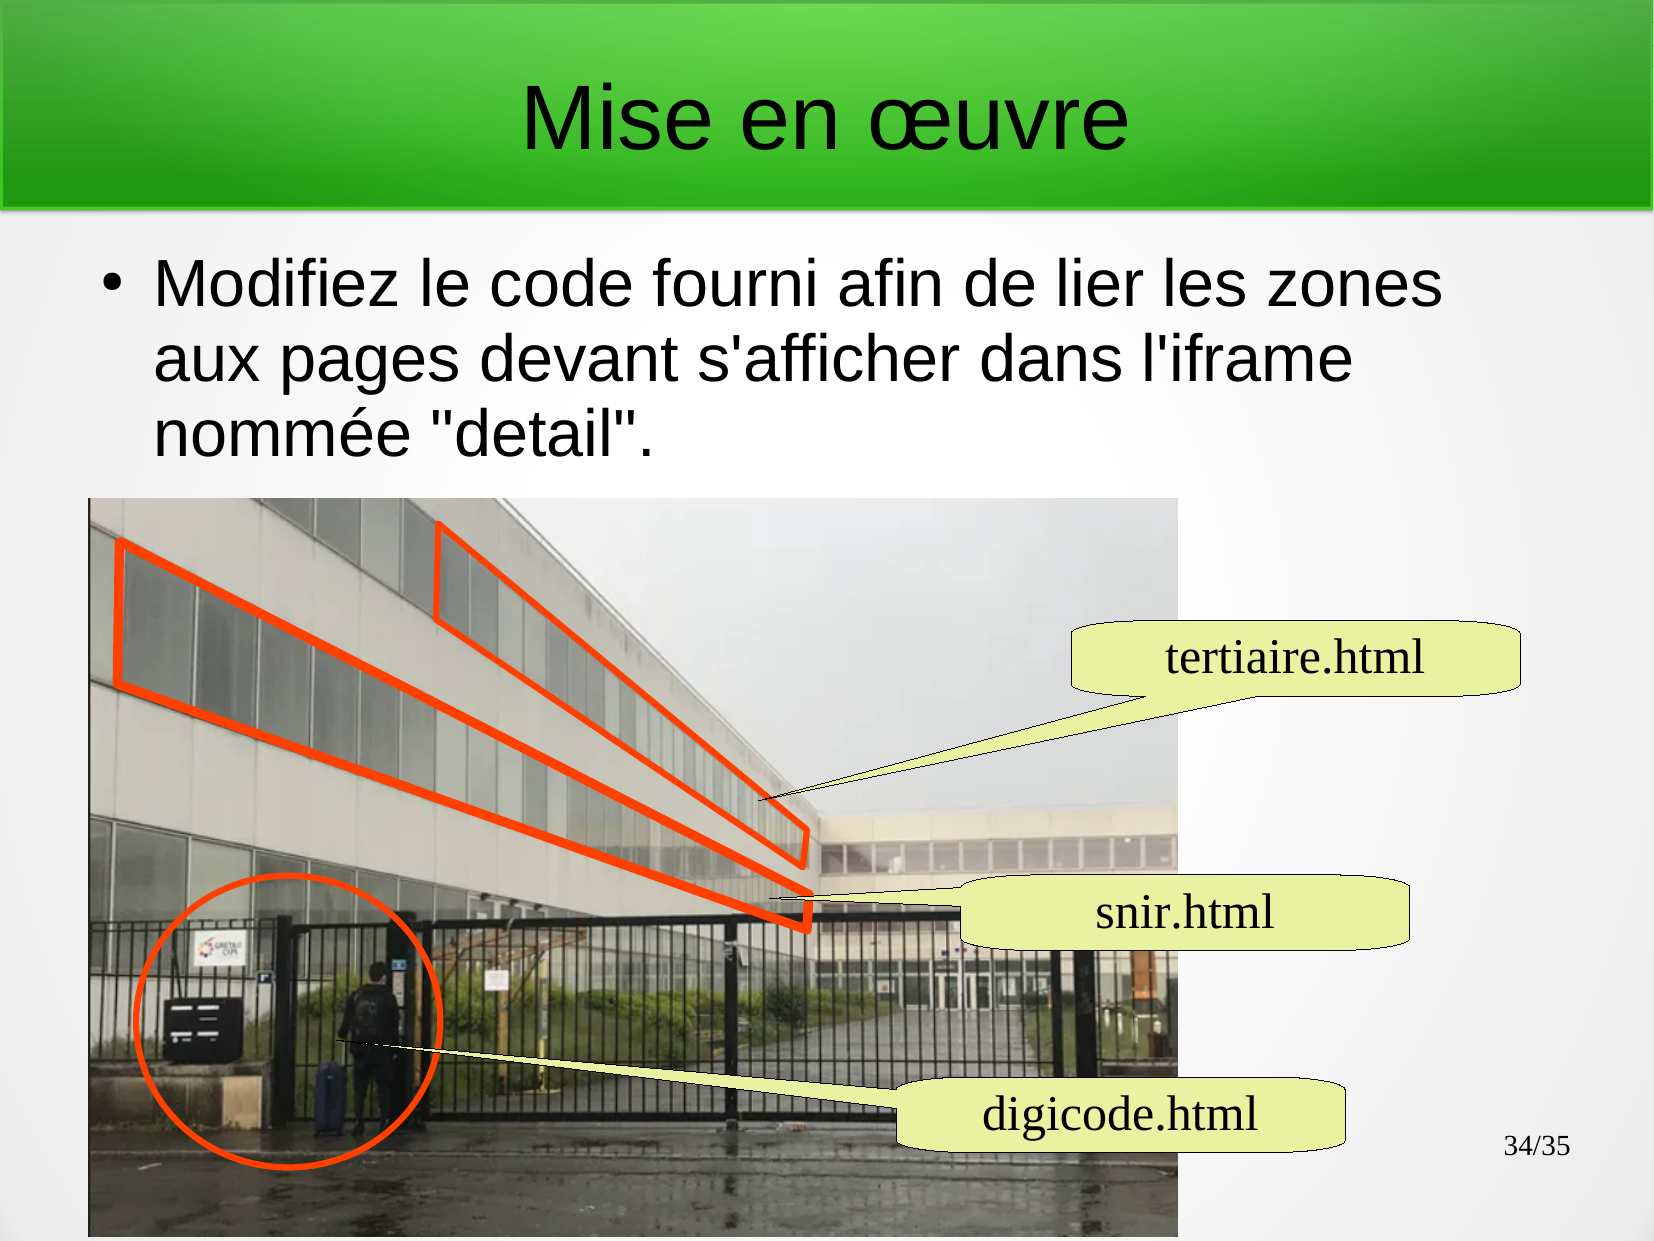

# Mise en œuvre
Modifiez le code fourni afin de lier les zones aux pages devant s'afficher dans l'iframe nommée "detail".
tertiaire.html
snir.html
digicode.html
34